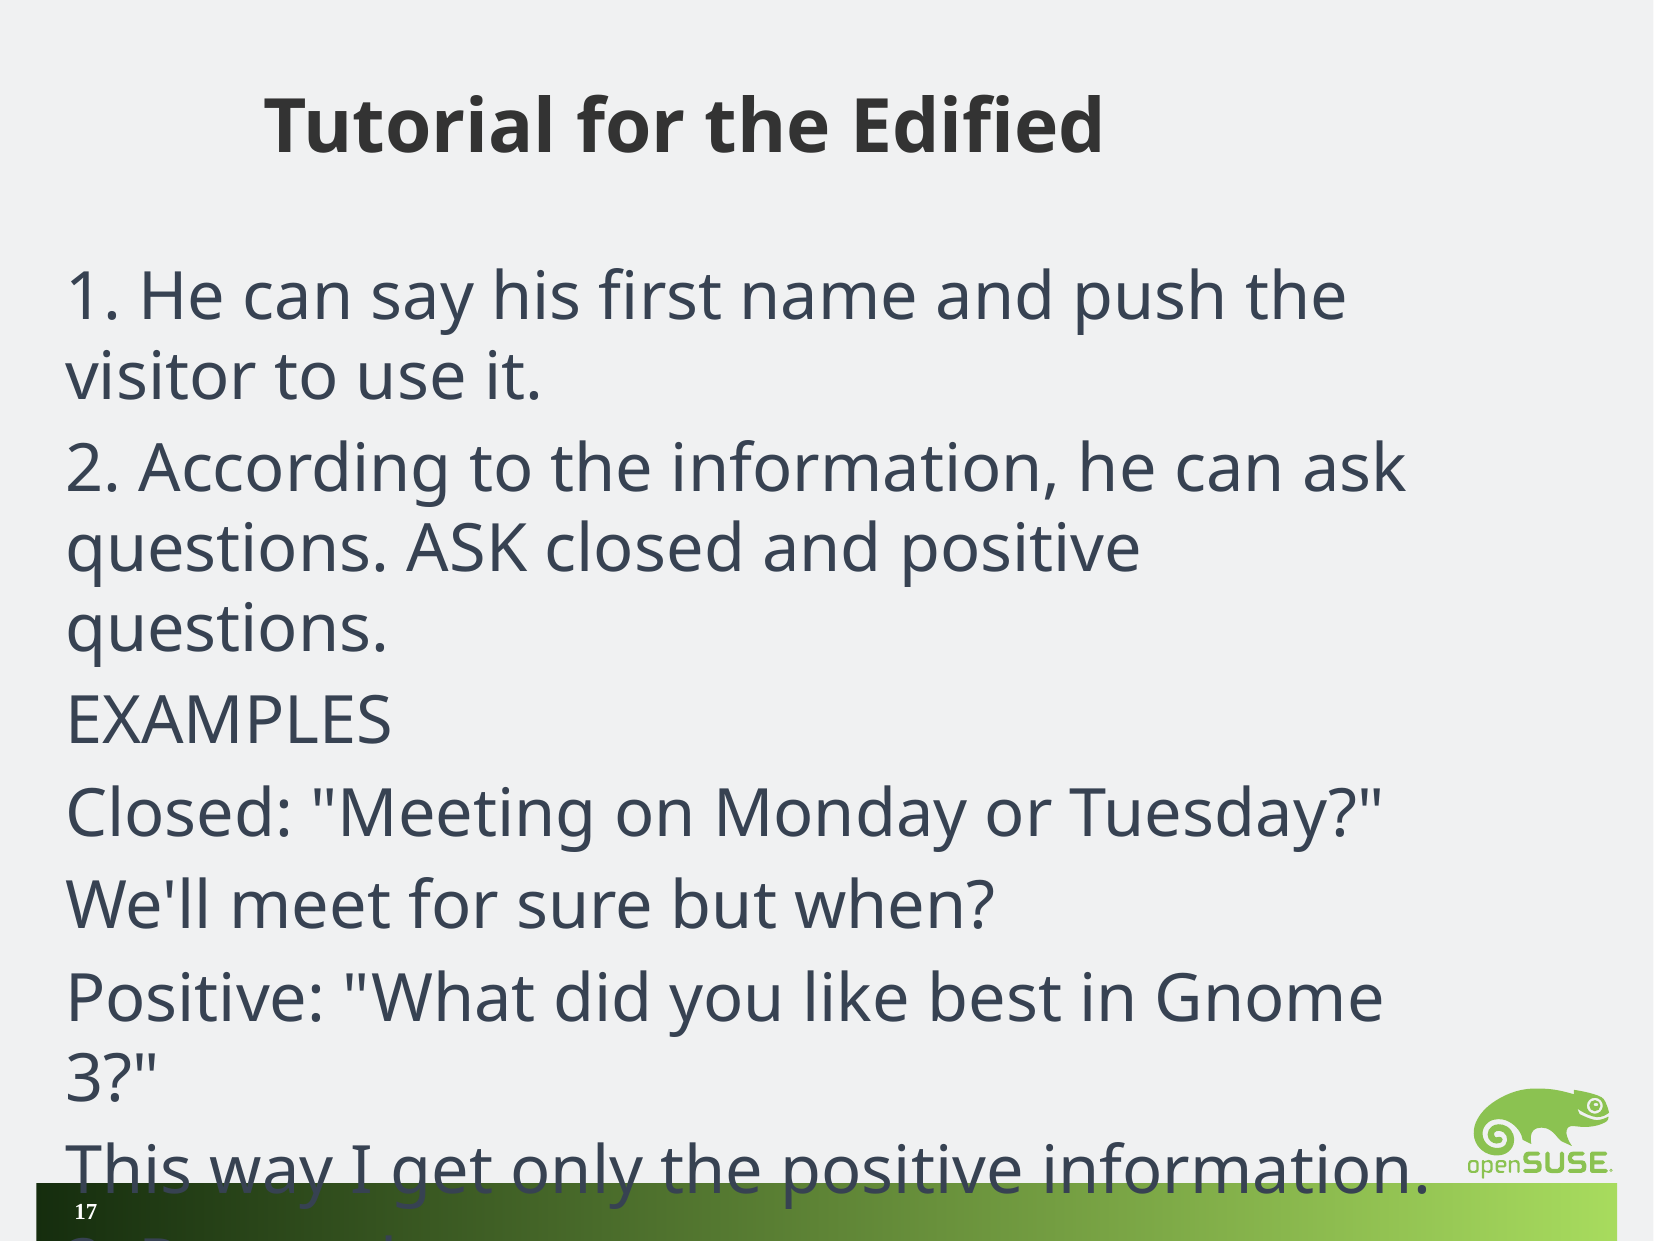

# Tutorial for the Edified
1. He can say his first name and push the visitor to use it.
2. According to the information, he can ask questions. ASK closed and positive questions.
EXAMPLES
Closed: "Meeting on Monday or Tuesday?"
We'll meet for sure but when?
Positive: "What did you like best in Gnome 3?"
This way I get only the positive information.
3. Remember names.
17